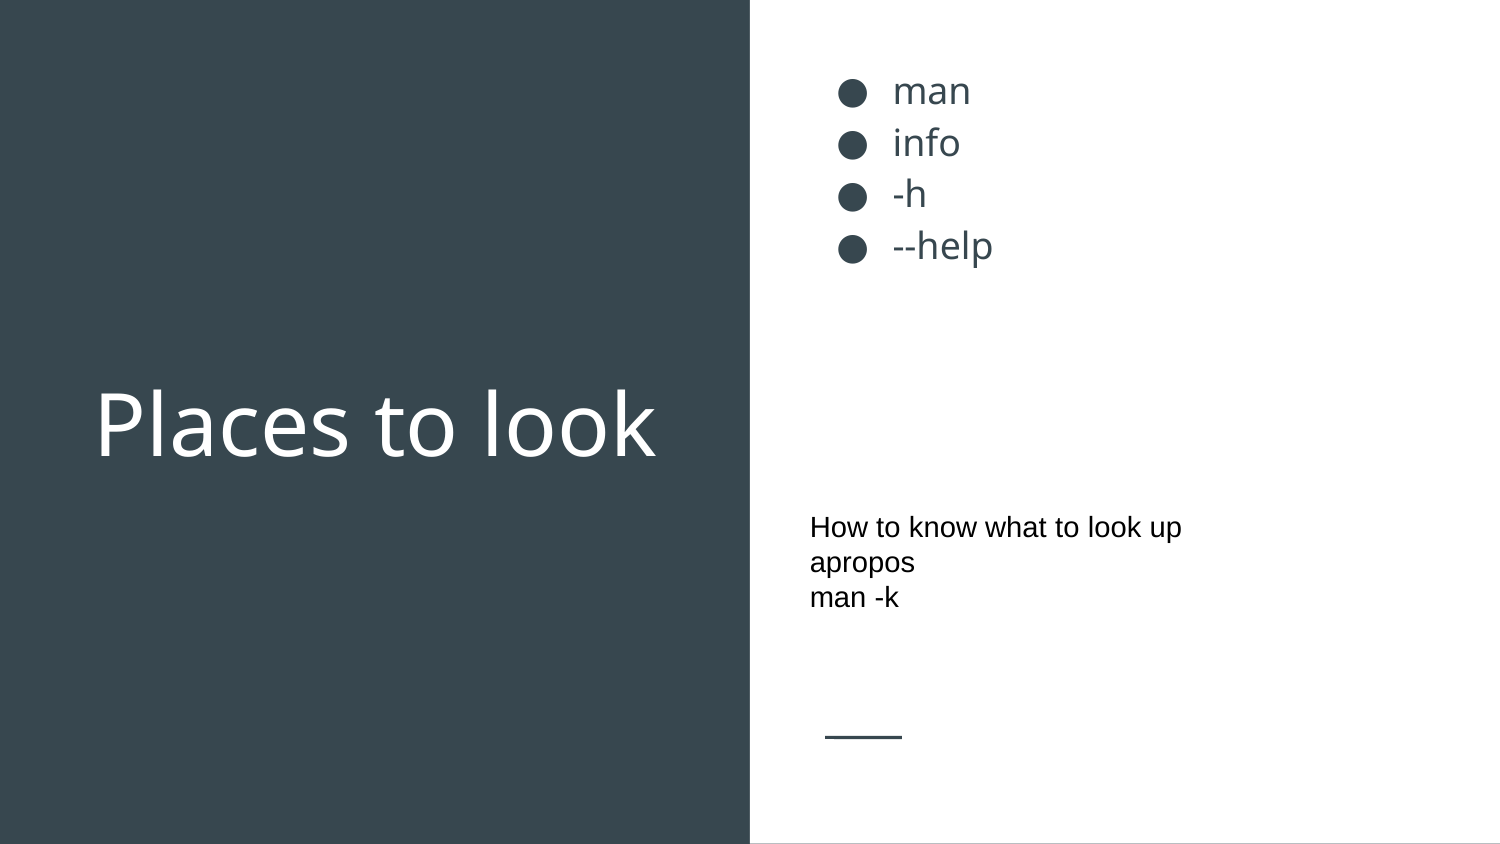

man
info
-h
--help
# Places to look
How to know what to look up
apropos
man -k